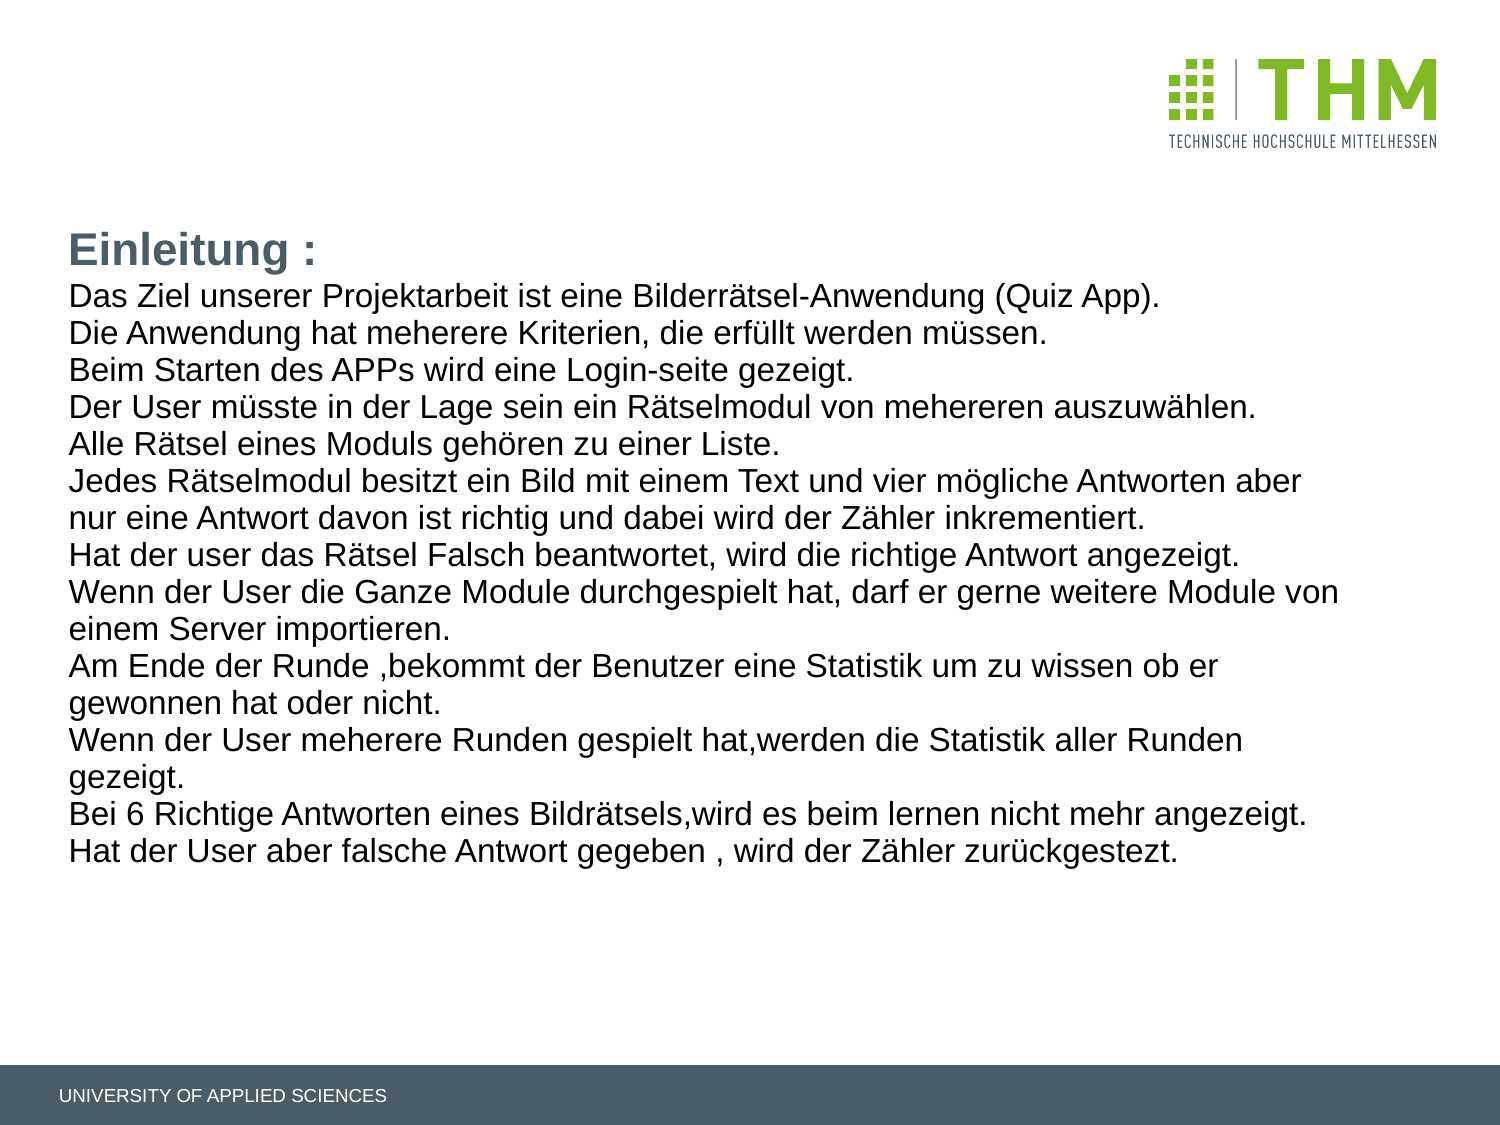

# Einleitung :
Das Ziel unserer Projektarbeit ist eine Bilderrätsel-Anwendung (Quiz App).
Die Anwendung hat meherere Kriterien, die erfüllt werden müssen.
Beim Starten des APPs wird eine Login-seite gezeigt.
Der User müsste in der Lage sein ein Rätselmodul von mehereren auszuwählen.
Alle Rätsel eines Moduls gehören zu einer Liste.
Jedes Rätselmodul besitzt ein Bild mit einem Text und vier mögliche Antworten aber
nur eine Antwort davon ist richtig und dabei wird der Zähler inkrementiert.
Hat der user das Rätsel Falsch beantwortet, wird die richtige Antwort angezeigt.
Wenn der User die Ganze Module durchgespielt hat, darf er gerne weitere Module von einem Server importieren.
Am Ende der Runde ,bekommt der Benutzer eine Statistik um zu wissen ob er gewonnen hat oder nicht.
Wenn der User meherere Runden gespielt hat,werden die Statistik aller Runden gezeigt.
Bei 6 Richtige Antworten eines Bildrätsels,wird es beim lernen nicht mehr angezeigt.
Hat der User aber falsche Antwort gegeben , wird der Zähler zurückgestezt.